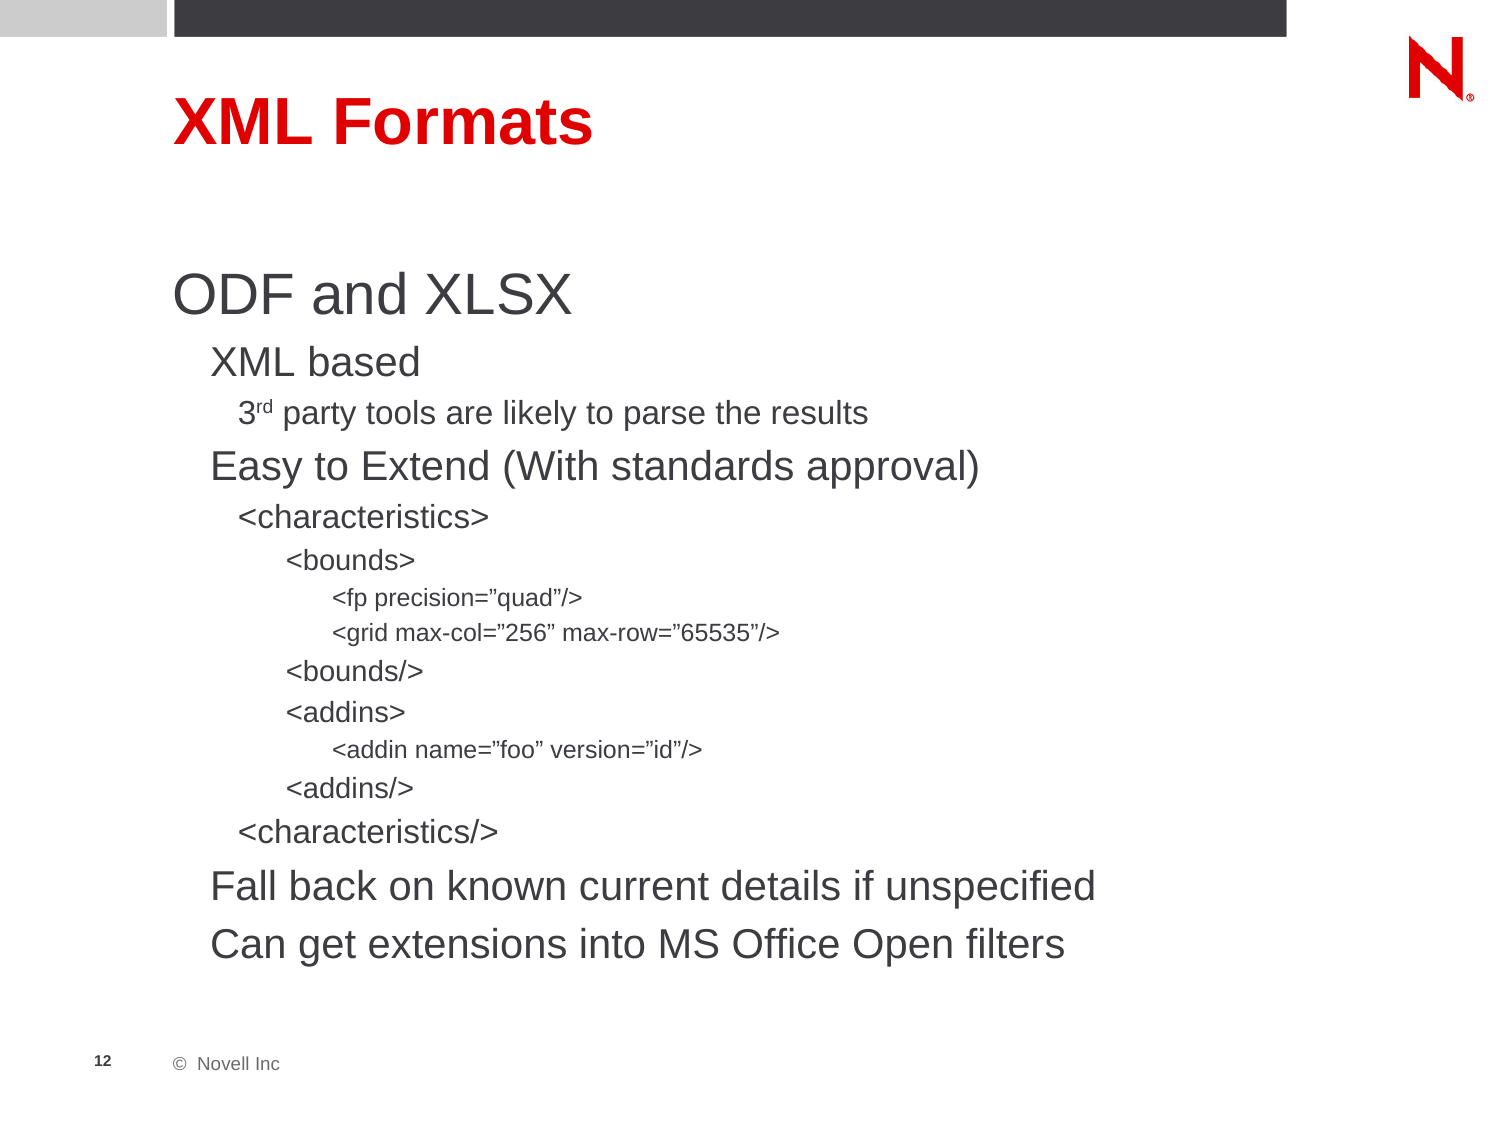

# XML Formats
ODF and XLSX
XML based
3rd party tools are likely to parse the results
Easy to Extend (With standards approval)
<characteristics>
<bounds>
<fp precision=”quad”/>
<grid max-col=”256” max-row=”65535”/>
<bounds/>
<addins>
<addin name=”foo” version=”id”/>
<addins/>
<characteristics/>
Fall back on known current details if unspecified
Can get extensions into MS Office Open filters